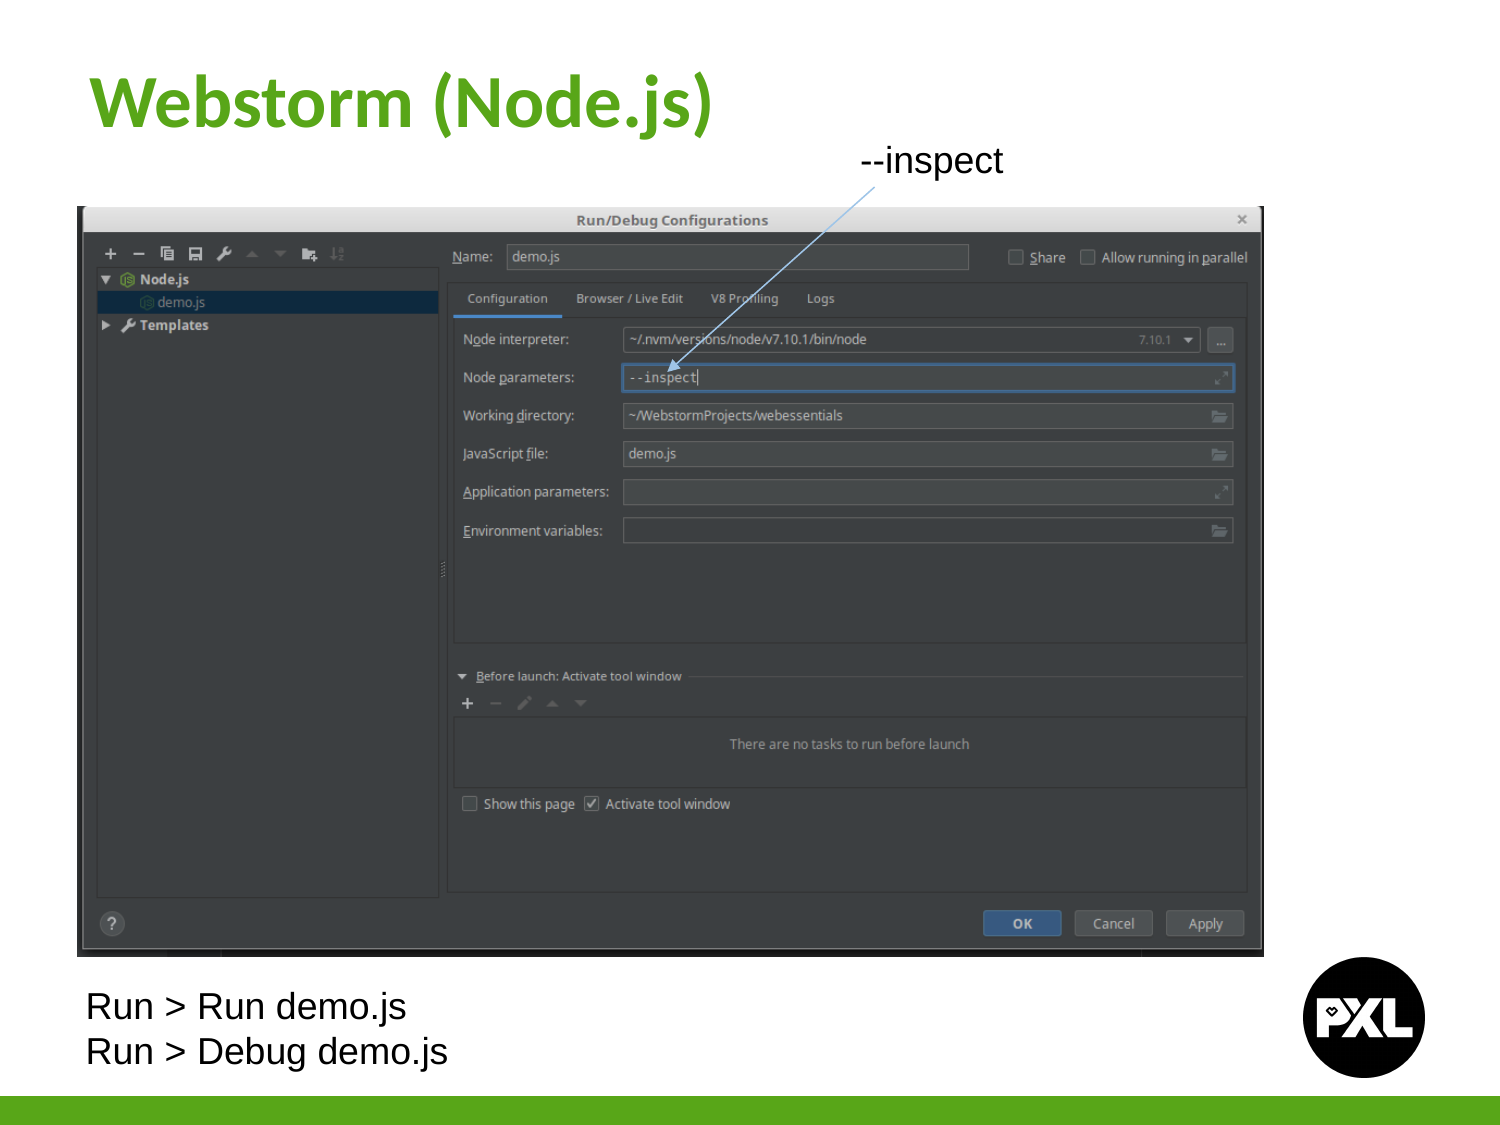

Webstorm (Node.js)
--inspect
Run > Run demo.js
Run > Debug demo.js